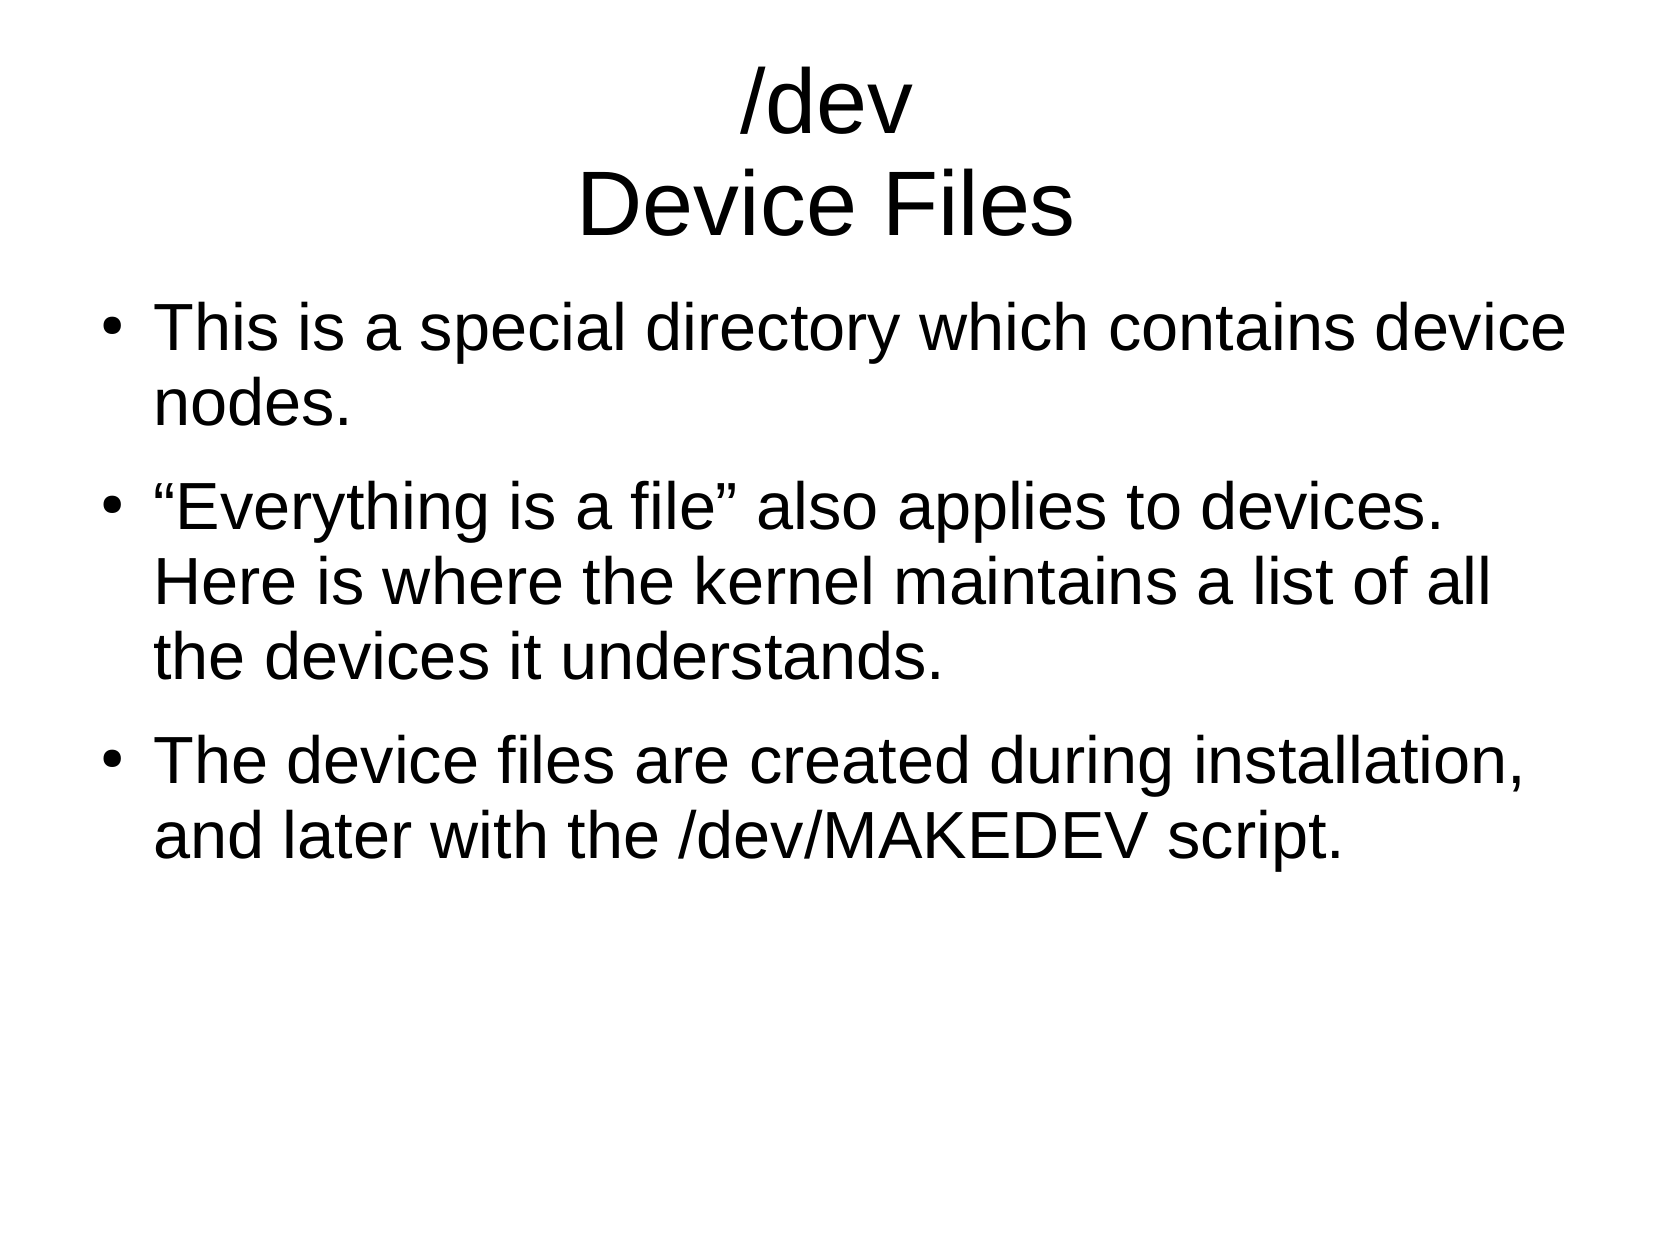

# /dev Device Files
This is a special directory which contains device nodes.
“Everything is a file” also applies to devices. Here is where the kernel maintains a list of all the devices it understands.
The device files are created during installation, and later with the /dev/MAKEDEV script.